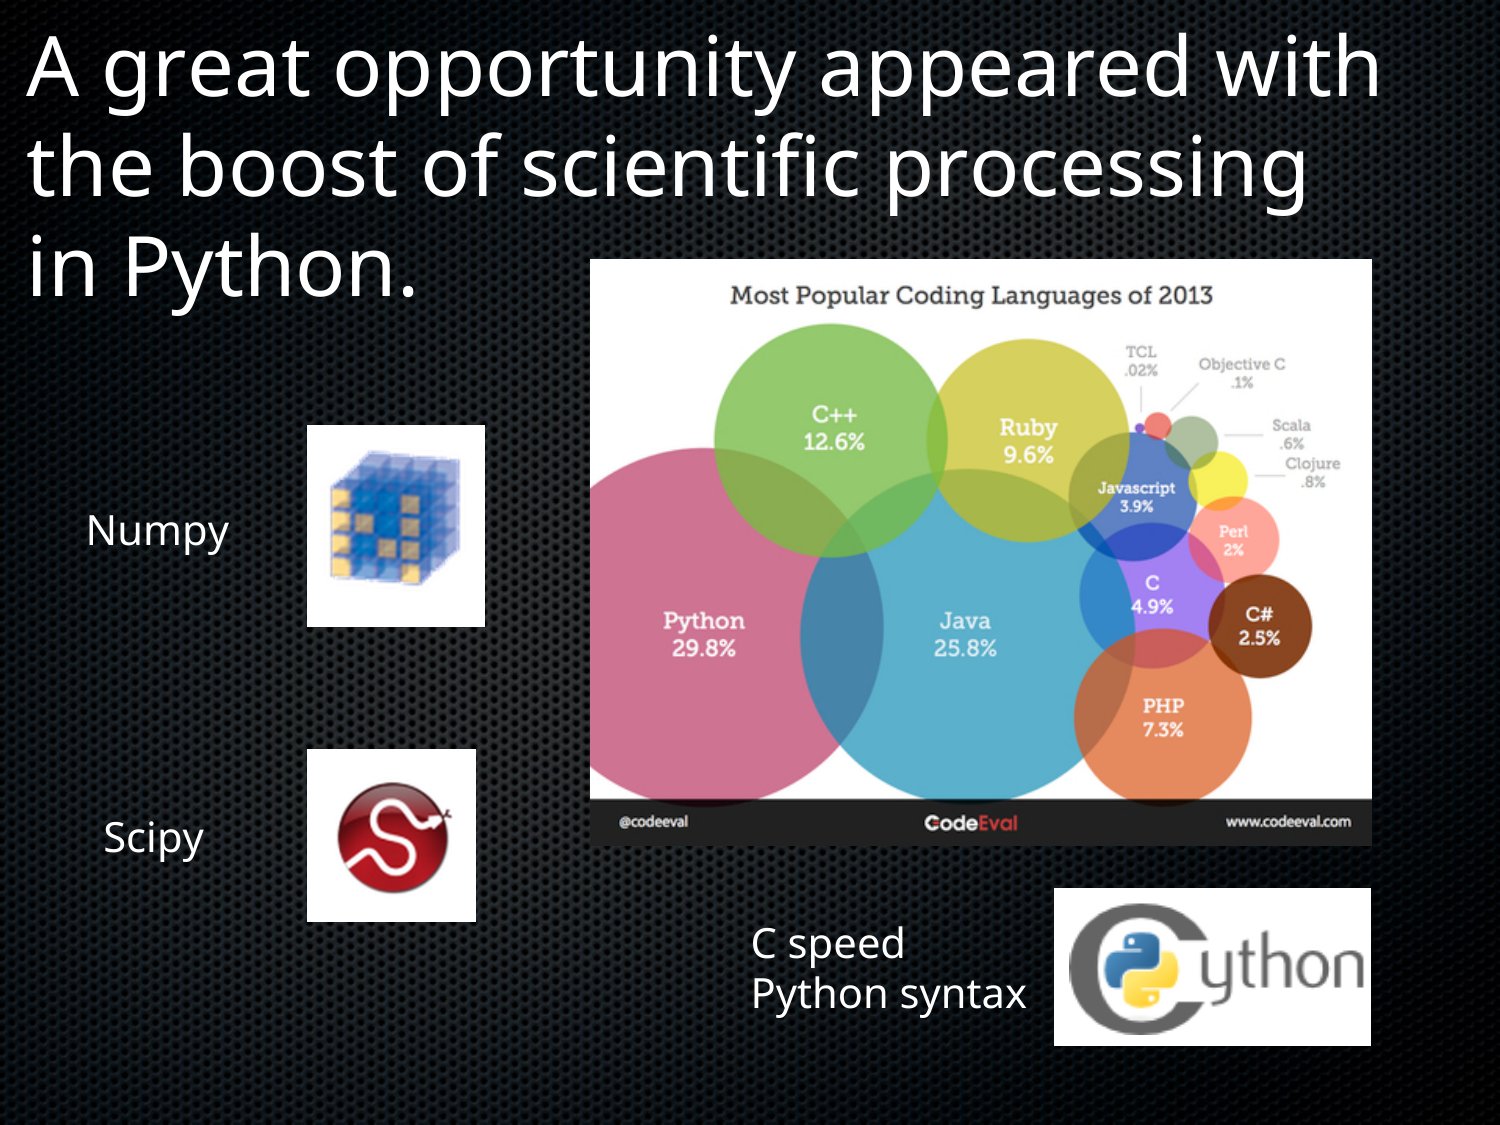

A great opportunity appeared with
the boost of scientific processing
in Python.
Numpy
Scipy
C speed
Python syntax